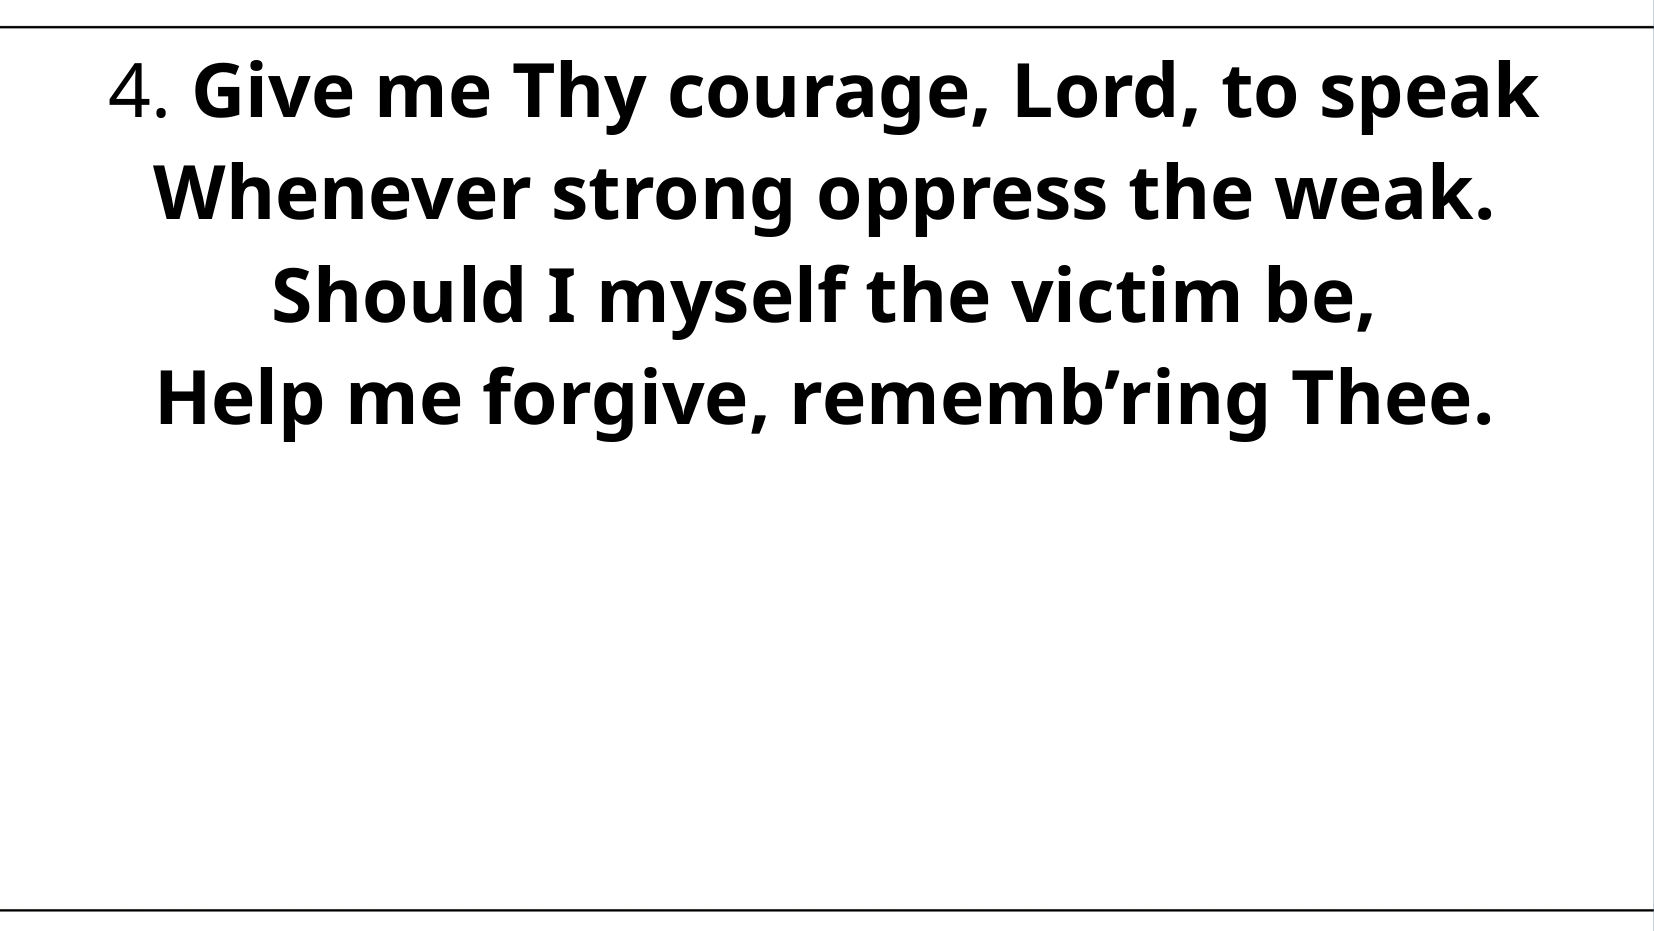

4. Give me Thy courage, Lord, to speak
Whenever strong oppress the weak.
Should I myself the victim be,
Help me forgive, rememb’ring Thee.